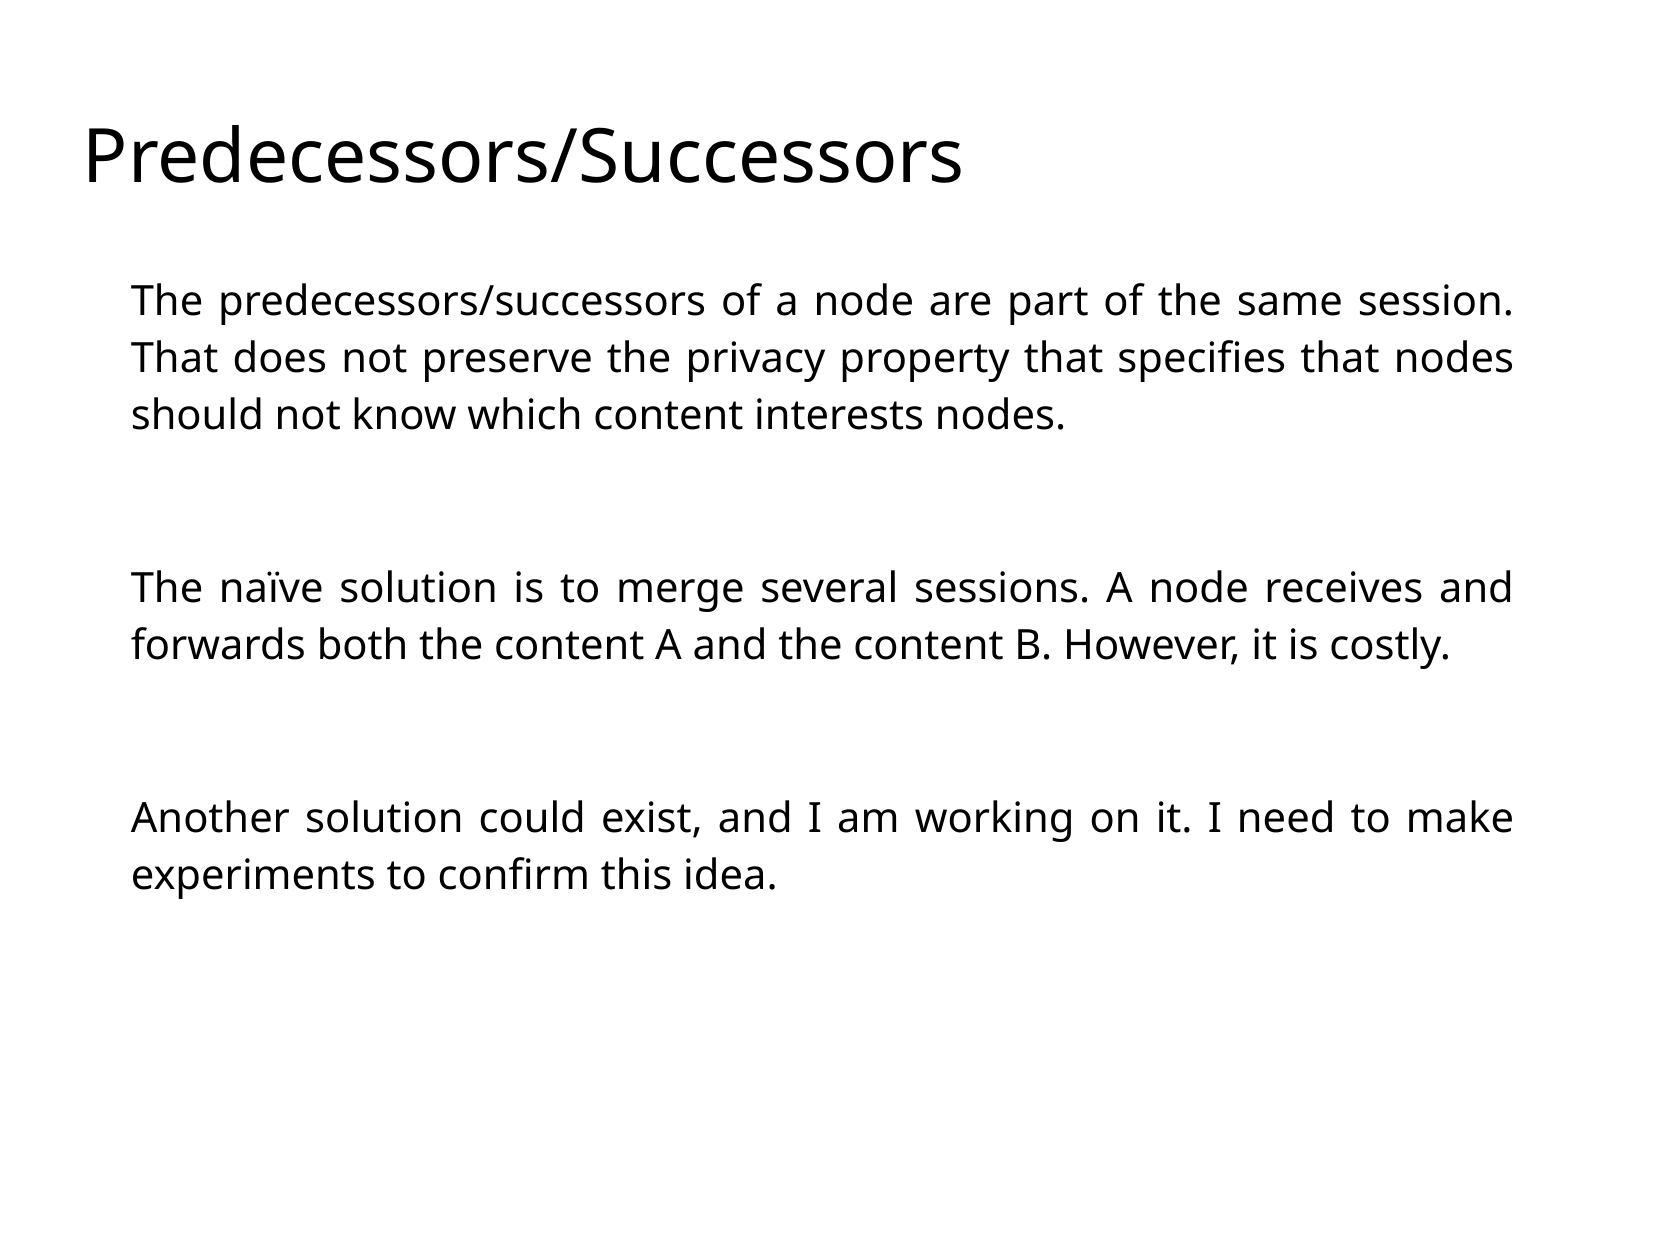

# Predecessors/Successors
The predecessors/successors of a node are part of the same session. That does not preserve the privacy property that specifies that nodes should not know which content interests nodes.
The naïve solution is to merge several sessions. A node receives and forwards both the content A and the content B. However, it is costly.
Another solution could exist, and I am working on it. I need to make experiments to confirm this idea.